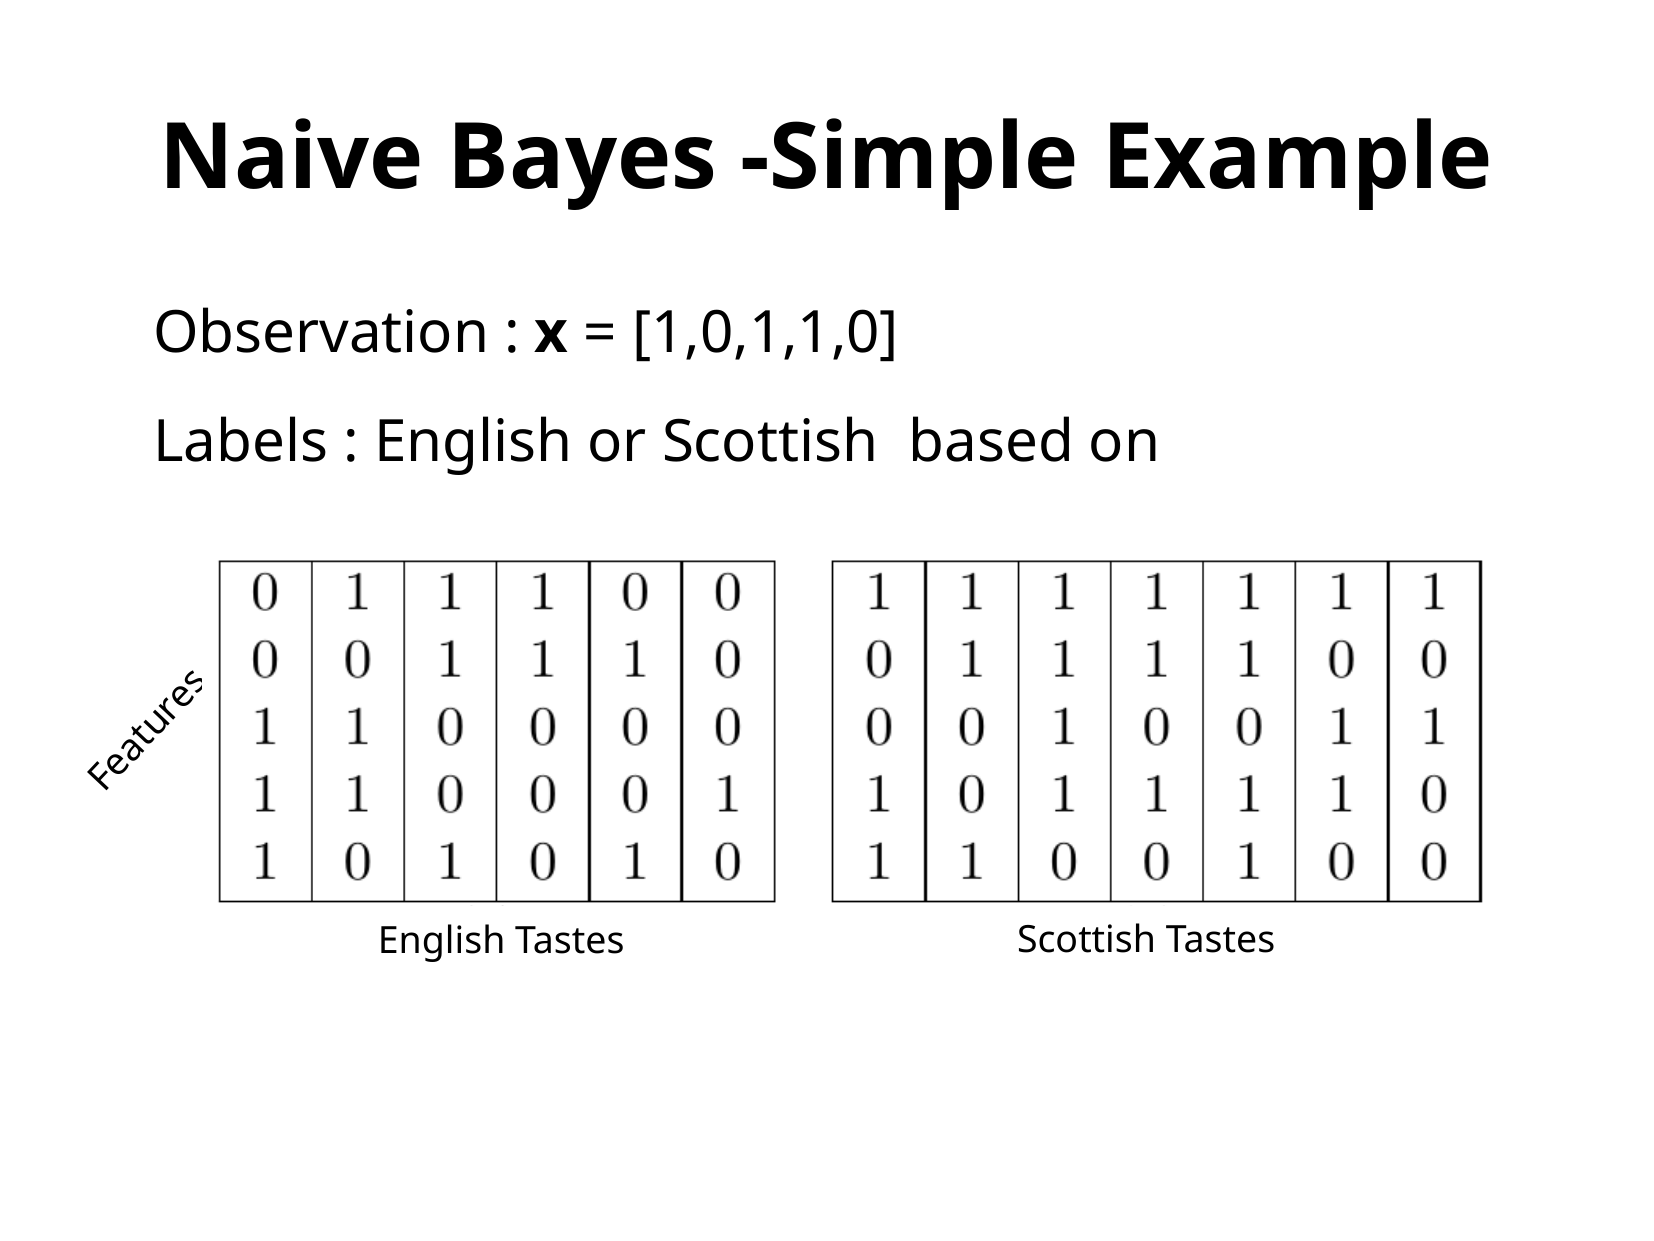

# Naive Bayes -Simple Example
Observation : x = [1,0,1,1,0]
Labels : English or Scottish based on
Scottish Tastes
English Tastes
Features